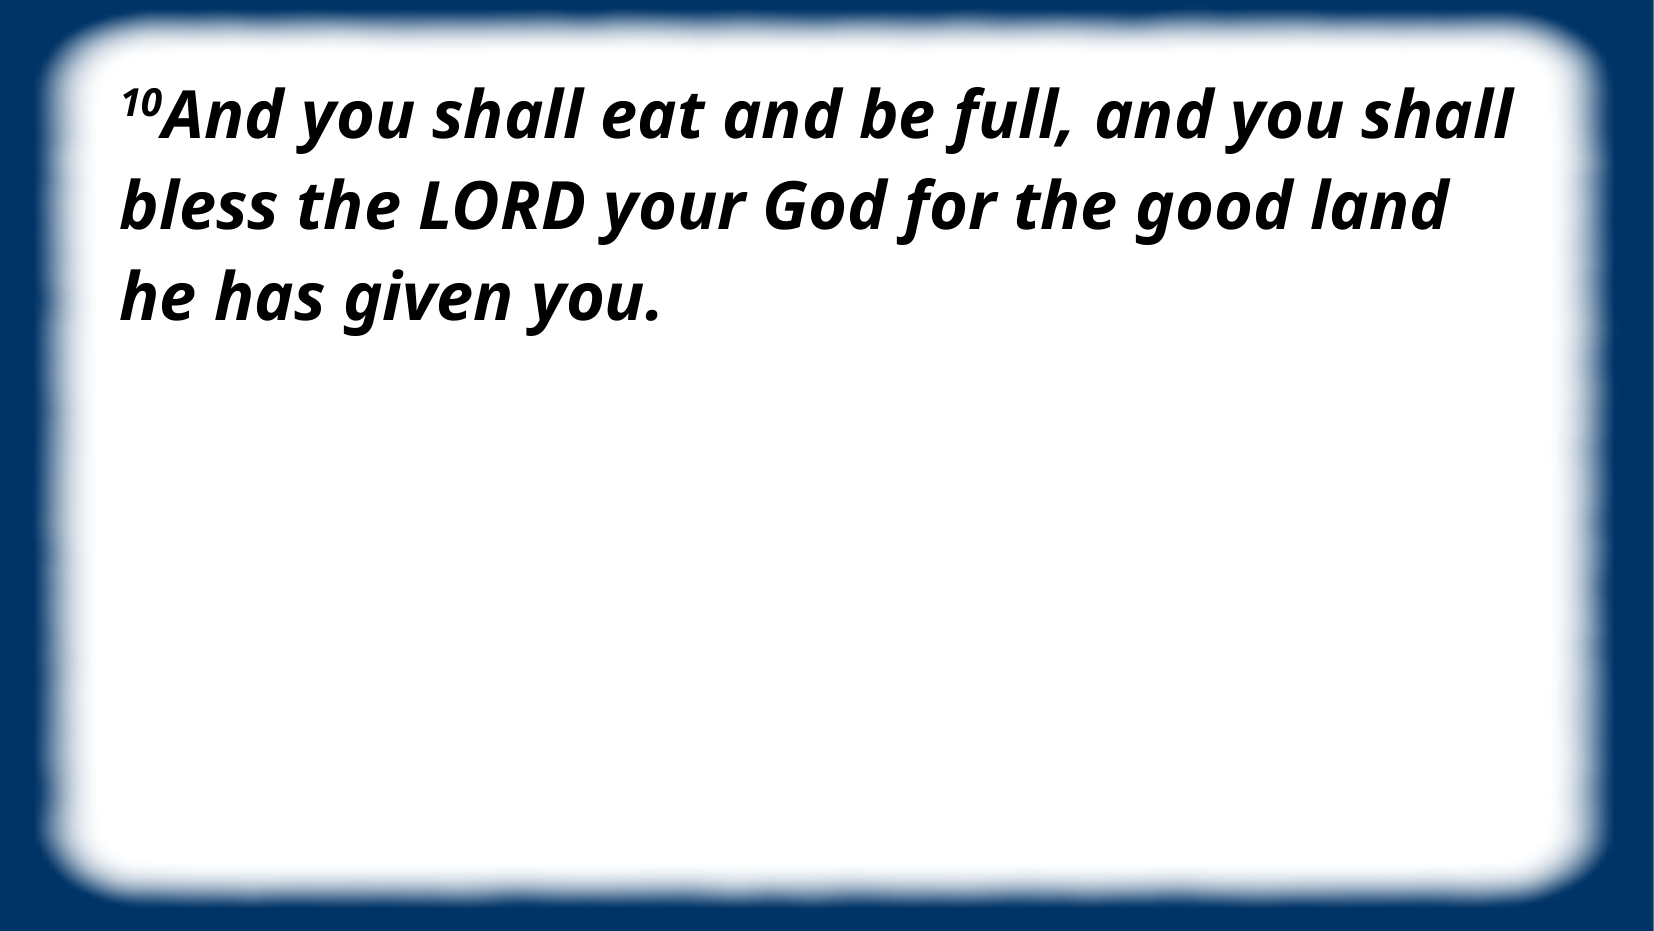

10And you shall eat and be full, and you shall bless the LORD your God for the good land he has given you.